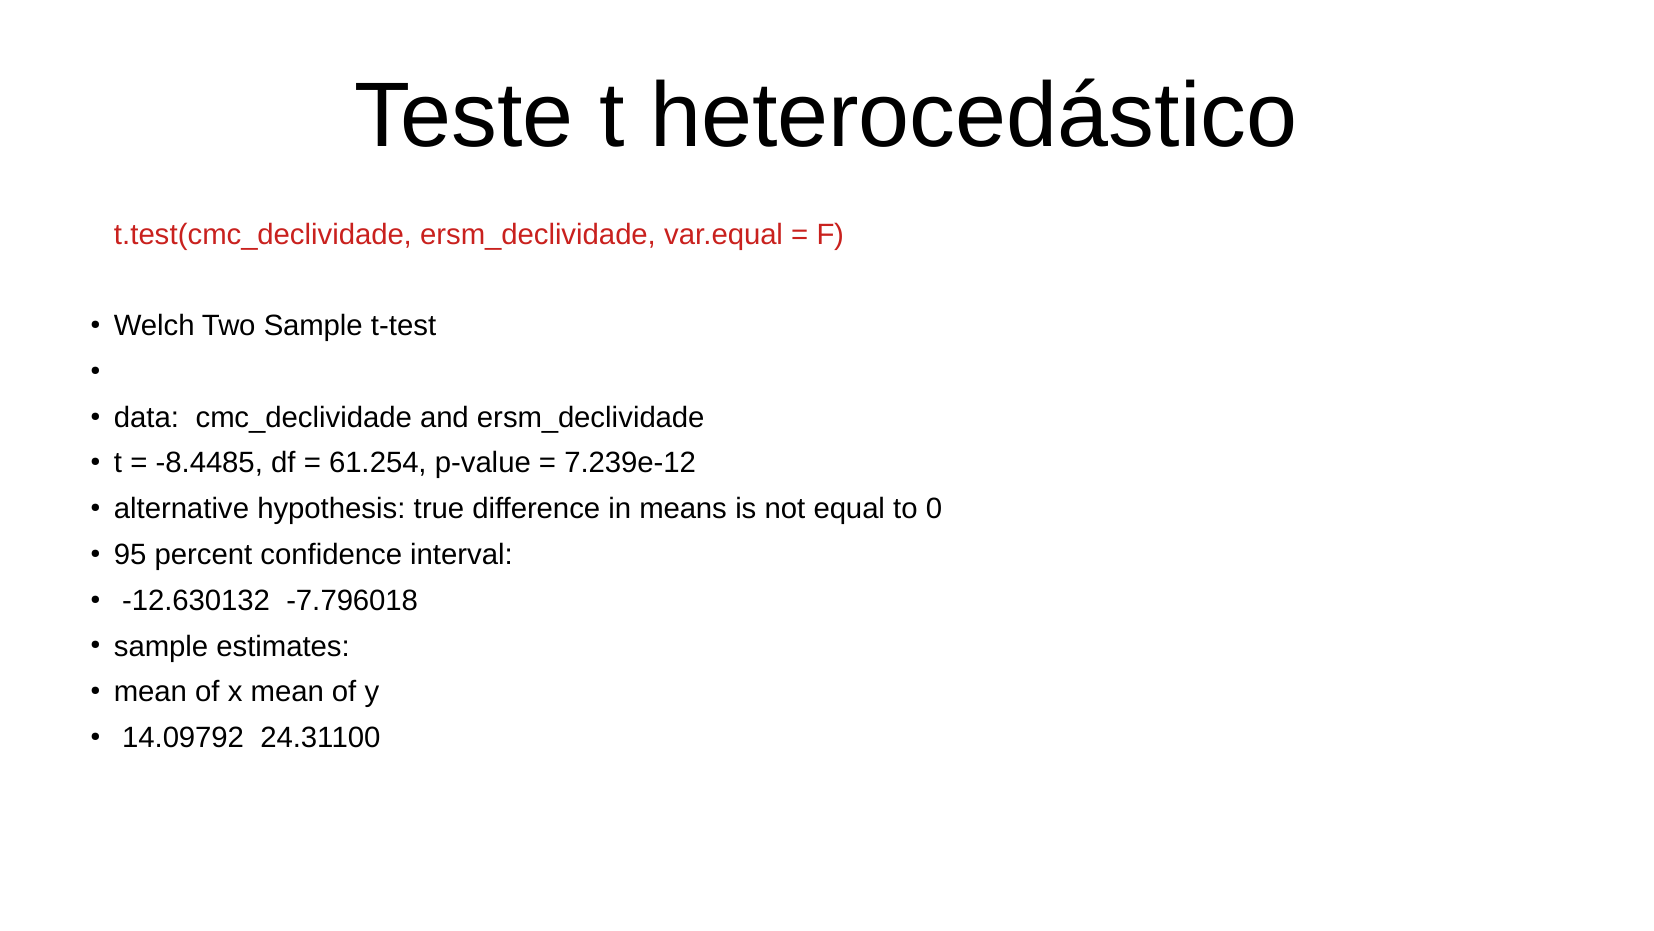

# Teste t heterocedástico
t.test(cmc_declividade, ersm_declividade, var.equal = F)
Welch Two Sample t-test
data: cmc_declividade and ersm_declividade
t = -8.4485, df = 61.254, p-value = 7.239e-12
alternative hypothesis: true difference in means is not equal to 0
95 percent confidence interval:
 -12.630132 -7.796018
sample estimates:
mean of x mean of y
 14.09792 24.31100